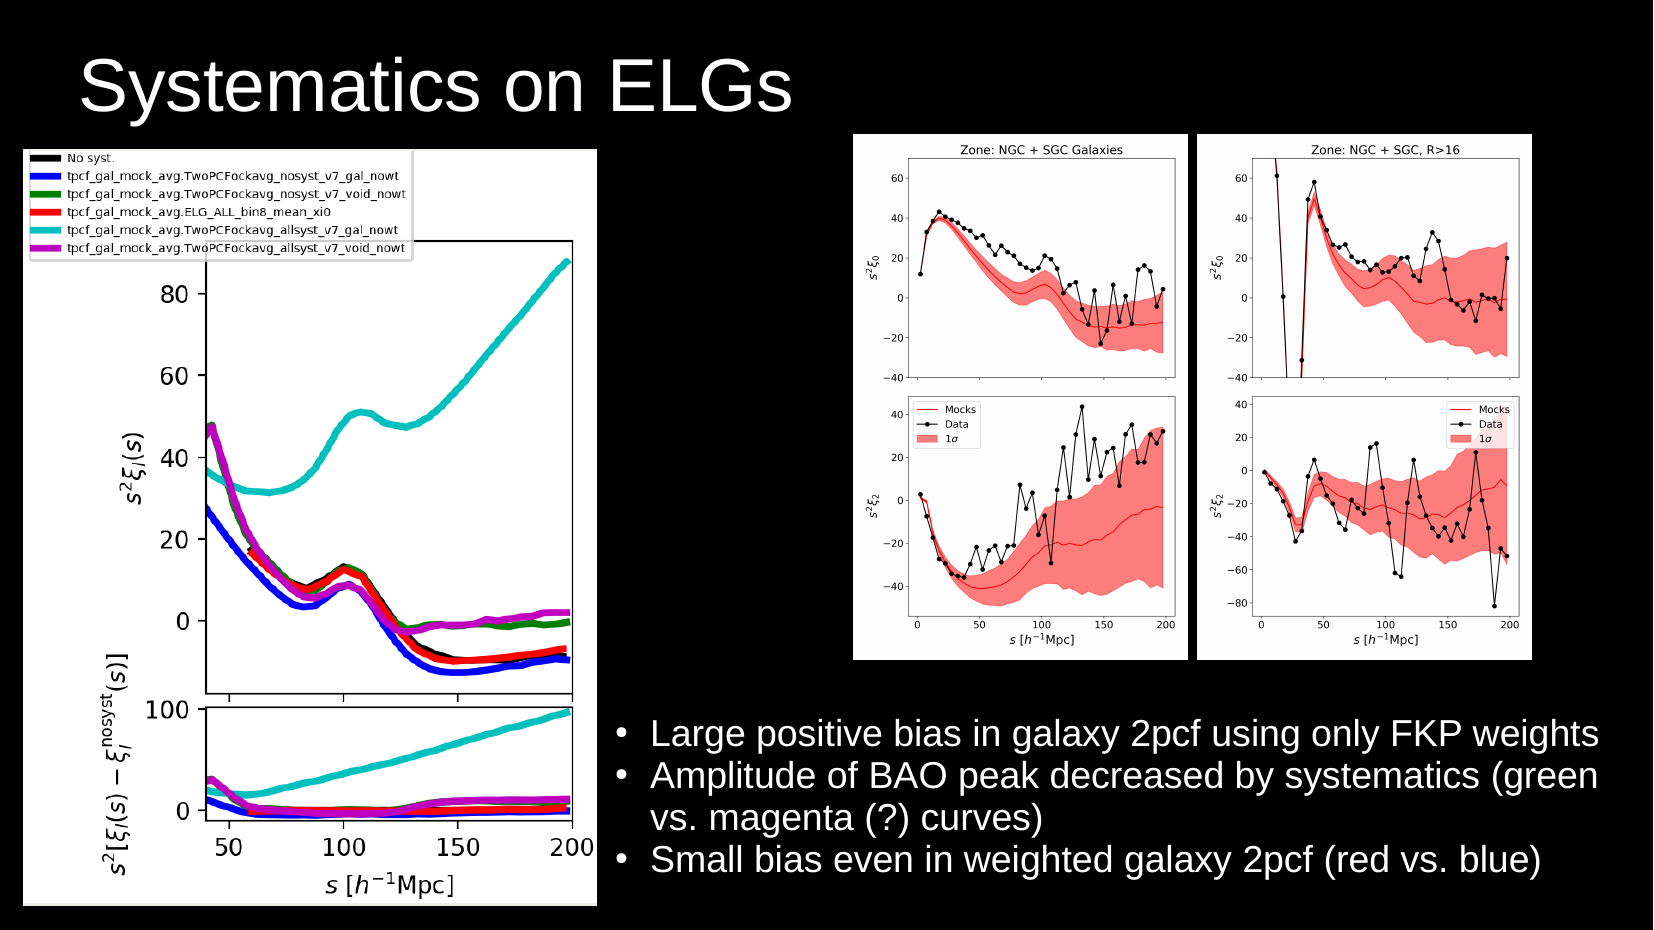

Systematics on ELGs
Large positive bias in galaxy 2pcf using only FKP weights
Amplitude of BAO peak decreased by systematics (green vs. magenta (?) curves)
Small bias even in weighted galaxy 2pcf (red vs. blue)